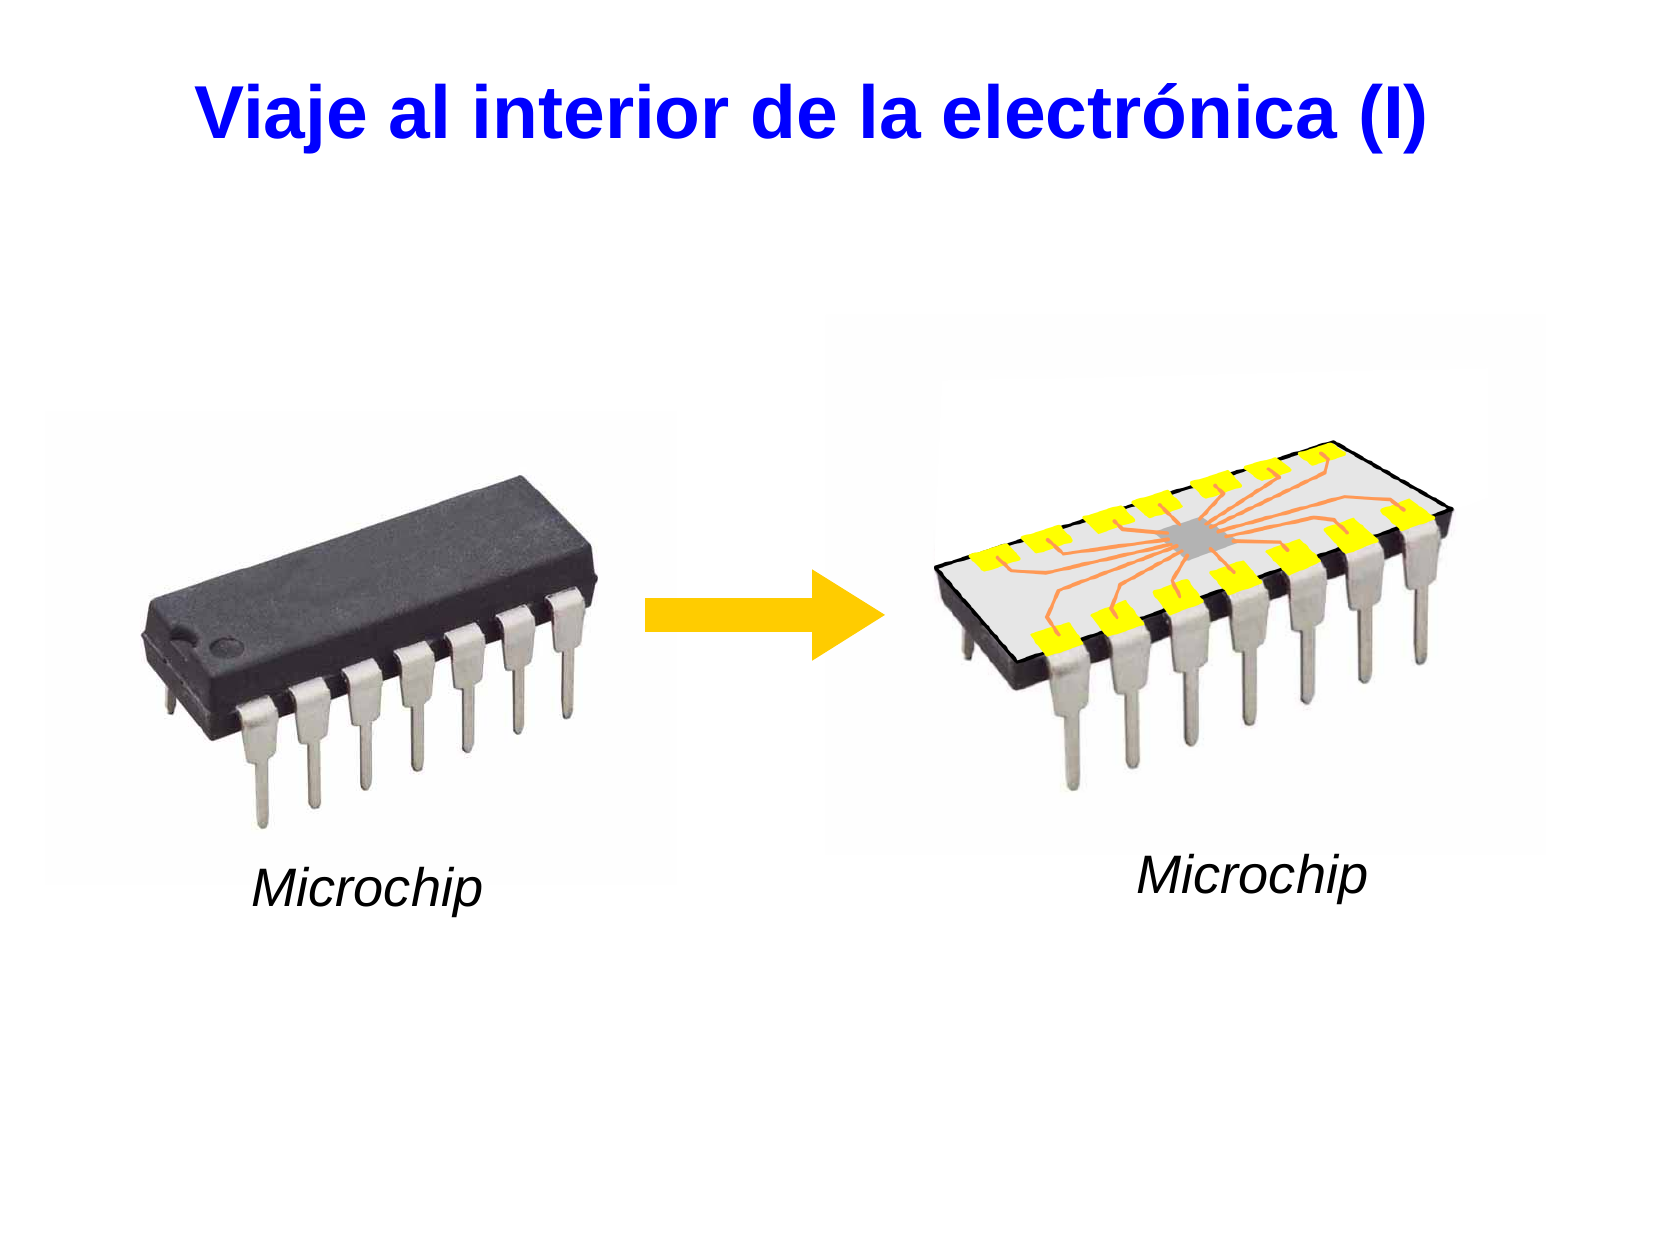

Viaje al interior de la electrónica (I)
Microchip
Microchip